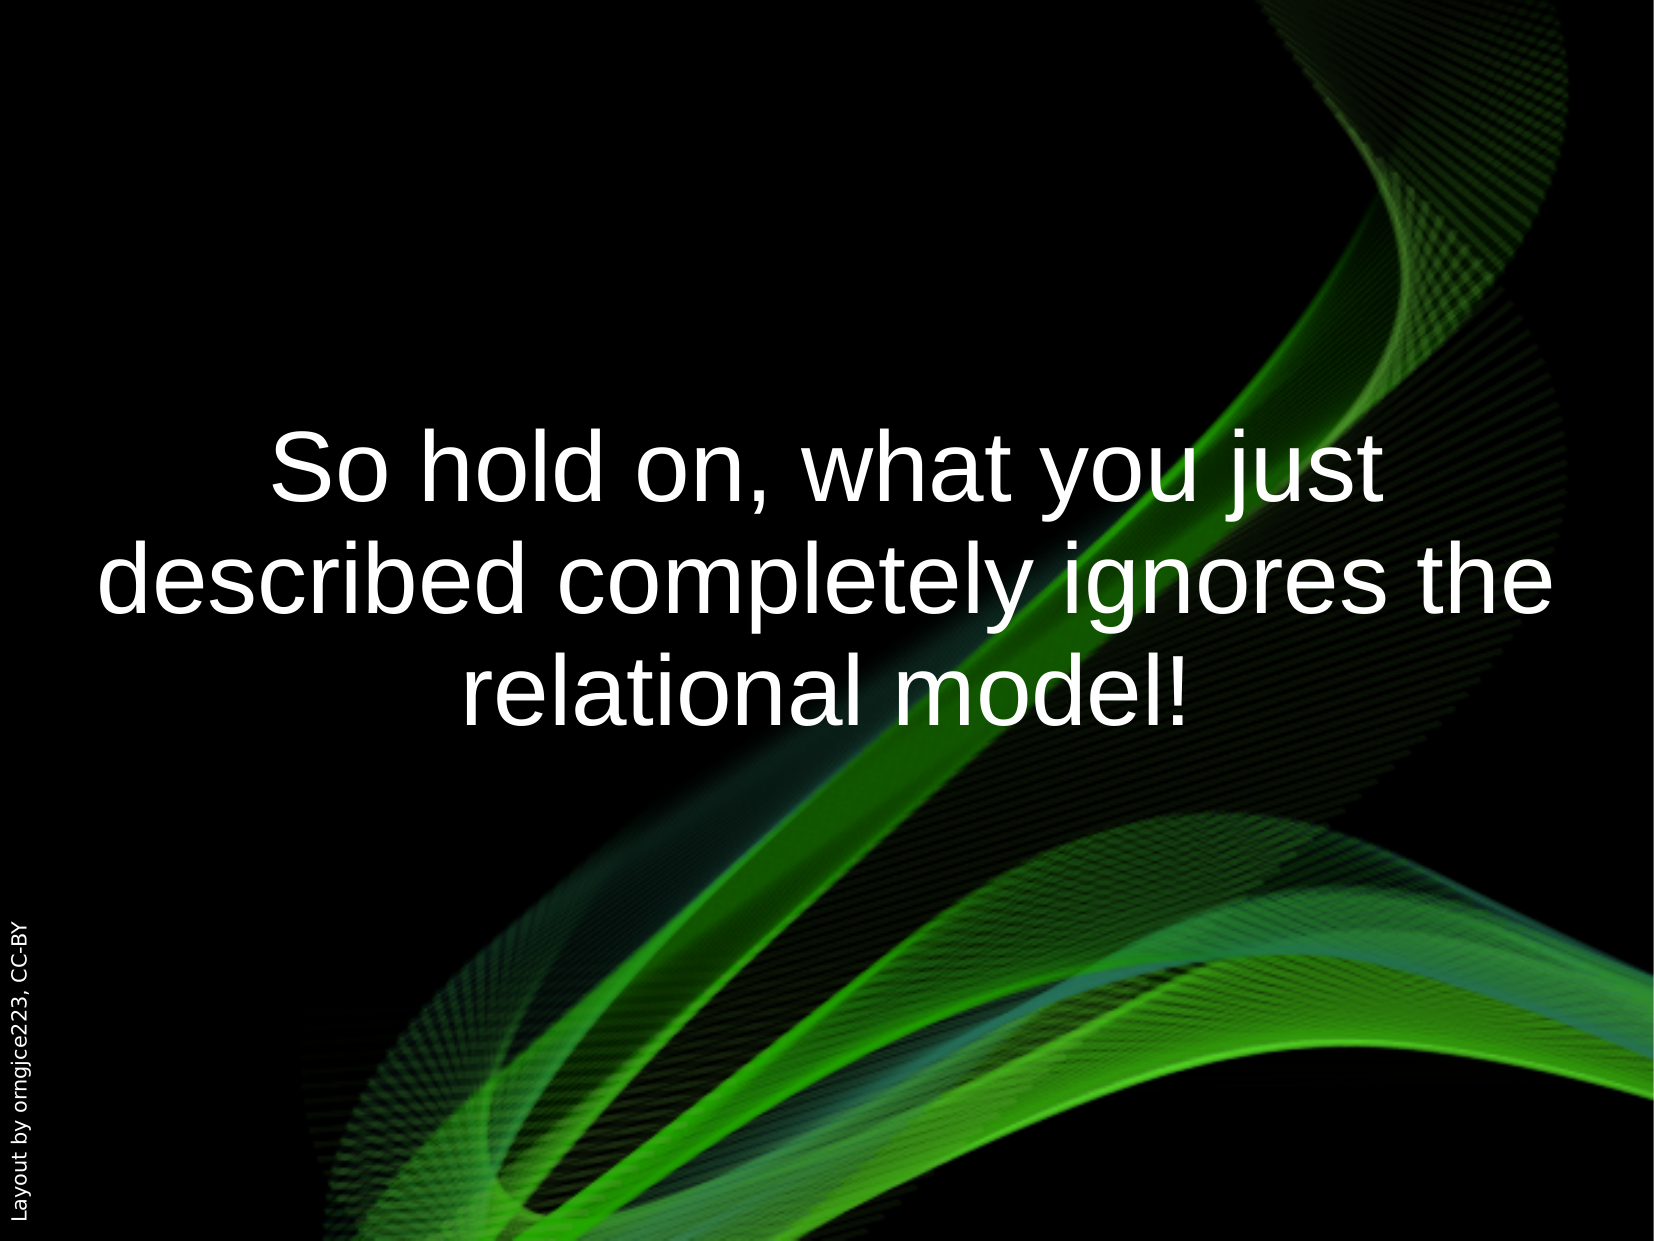

# So hold on, what you just described completely ignores the relational model!